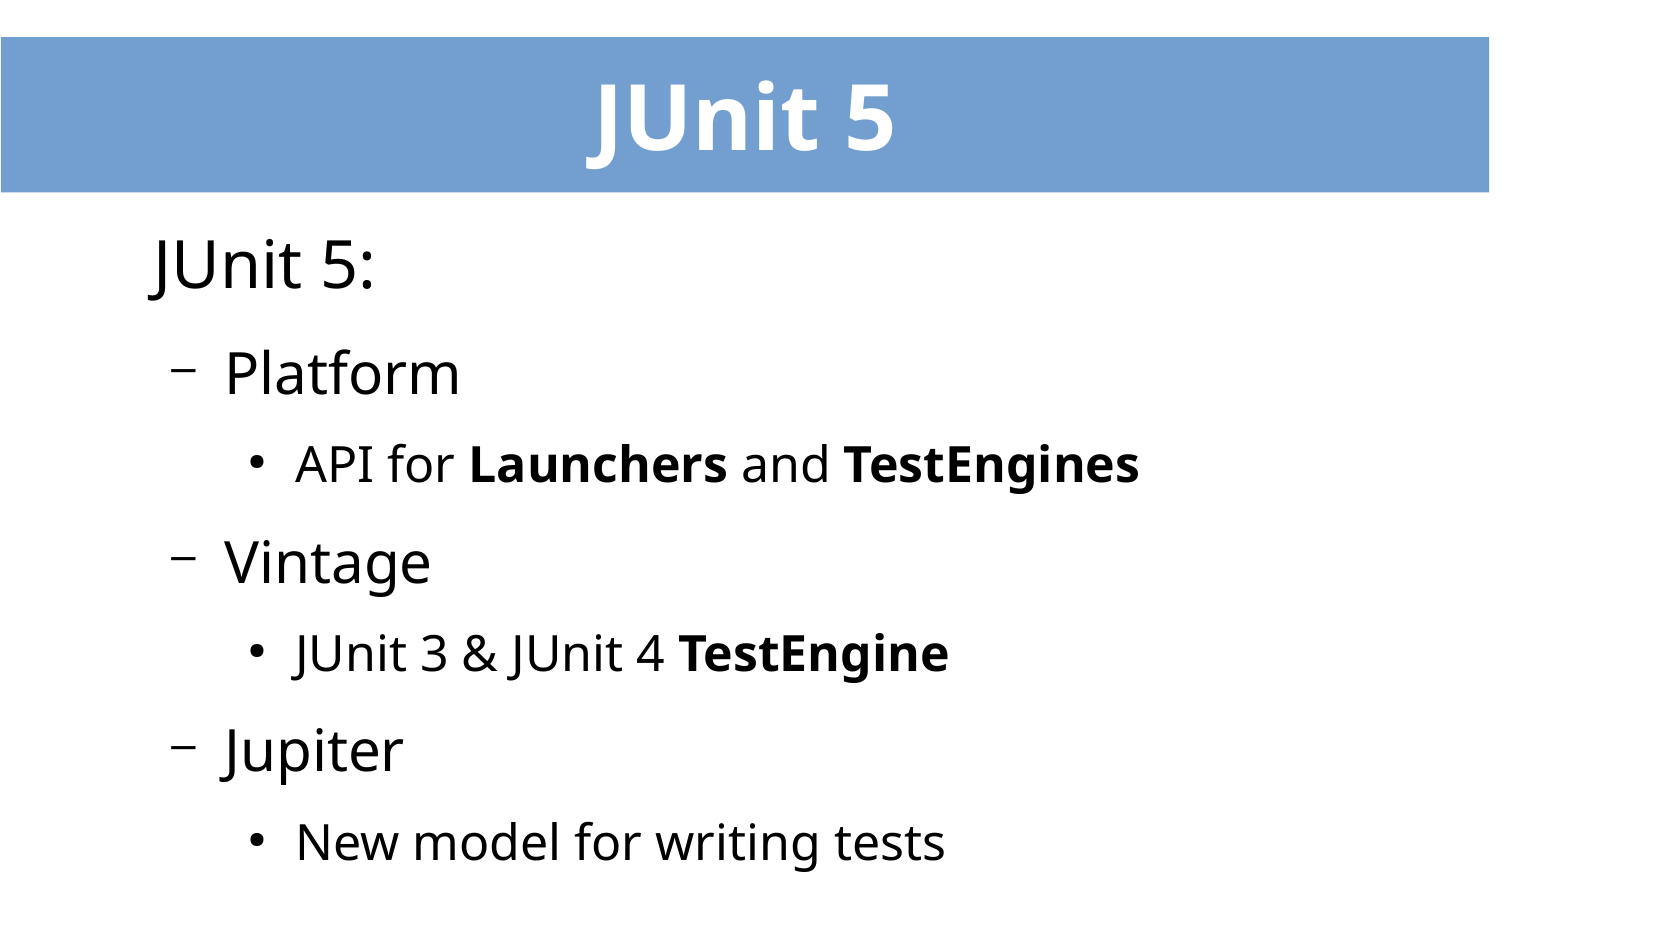

JUnit 5
# JUnit 5:
Platform
API for Launchers and TestEngines
Vintage
JUnit 3 & JUnit 4 TestEngine
Jupiter
New model for writing tests